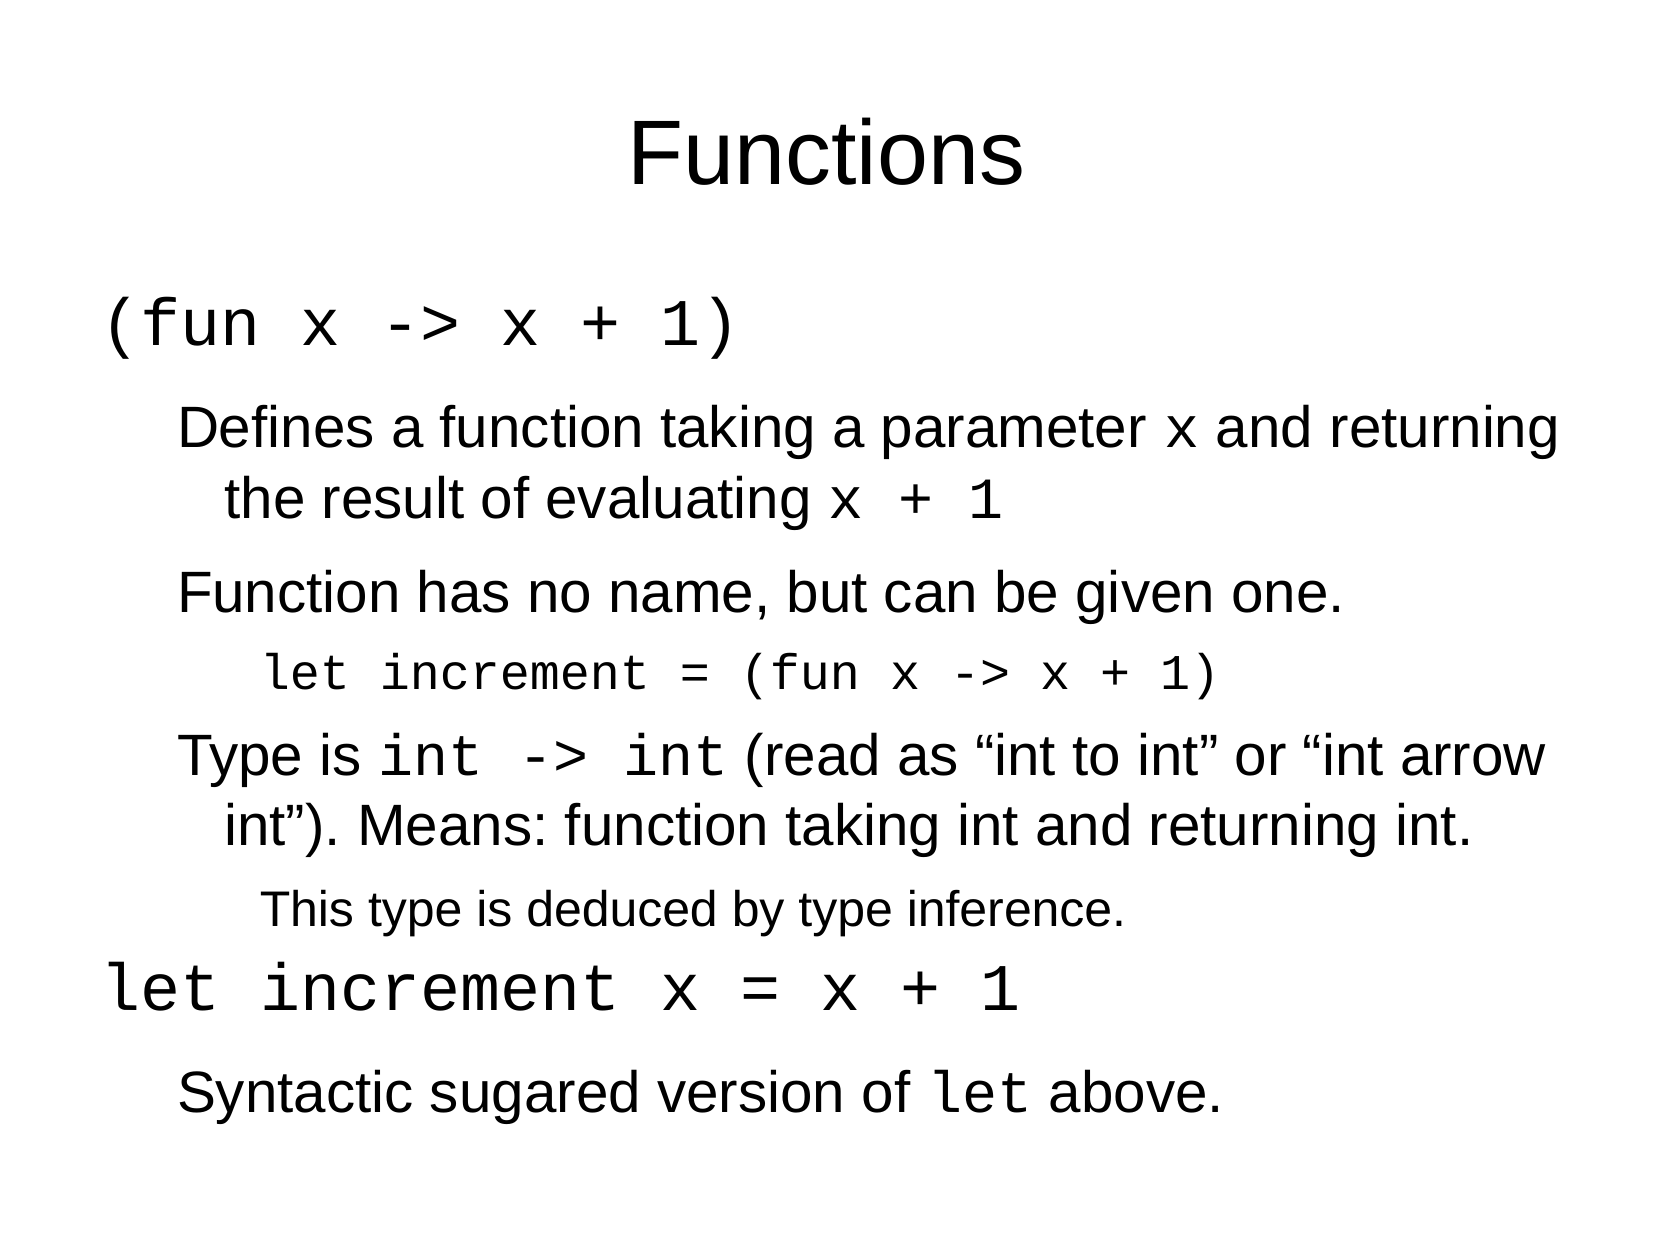

# Functions
(fun x -> x + 1)
Defines a function taking a parameter x and returning the result of evaluating x + 1
Function has no name, but can be given one.
let increment = (fun x -> x + 1)
Type is int -> int (read as “int to int” or “int arrow int”). Means: function taking int and returning int.
This type is deduced by type inference.
let increment x = x + 1
Syntactic sugared version of let above.